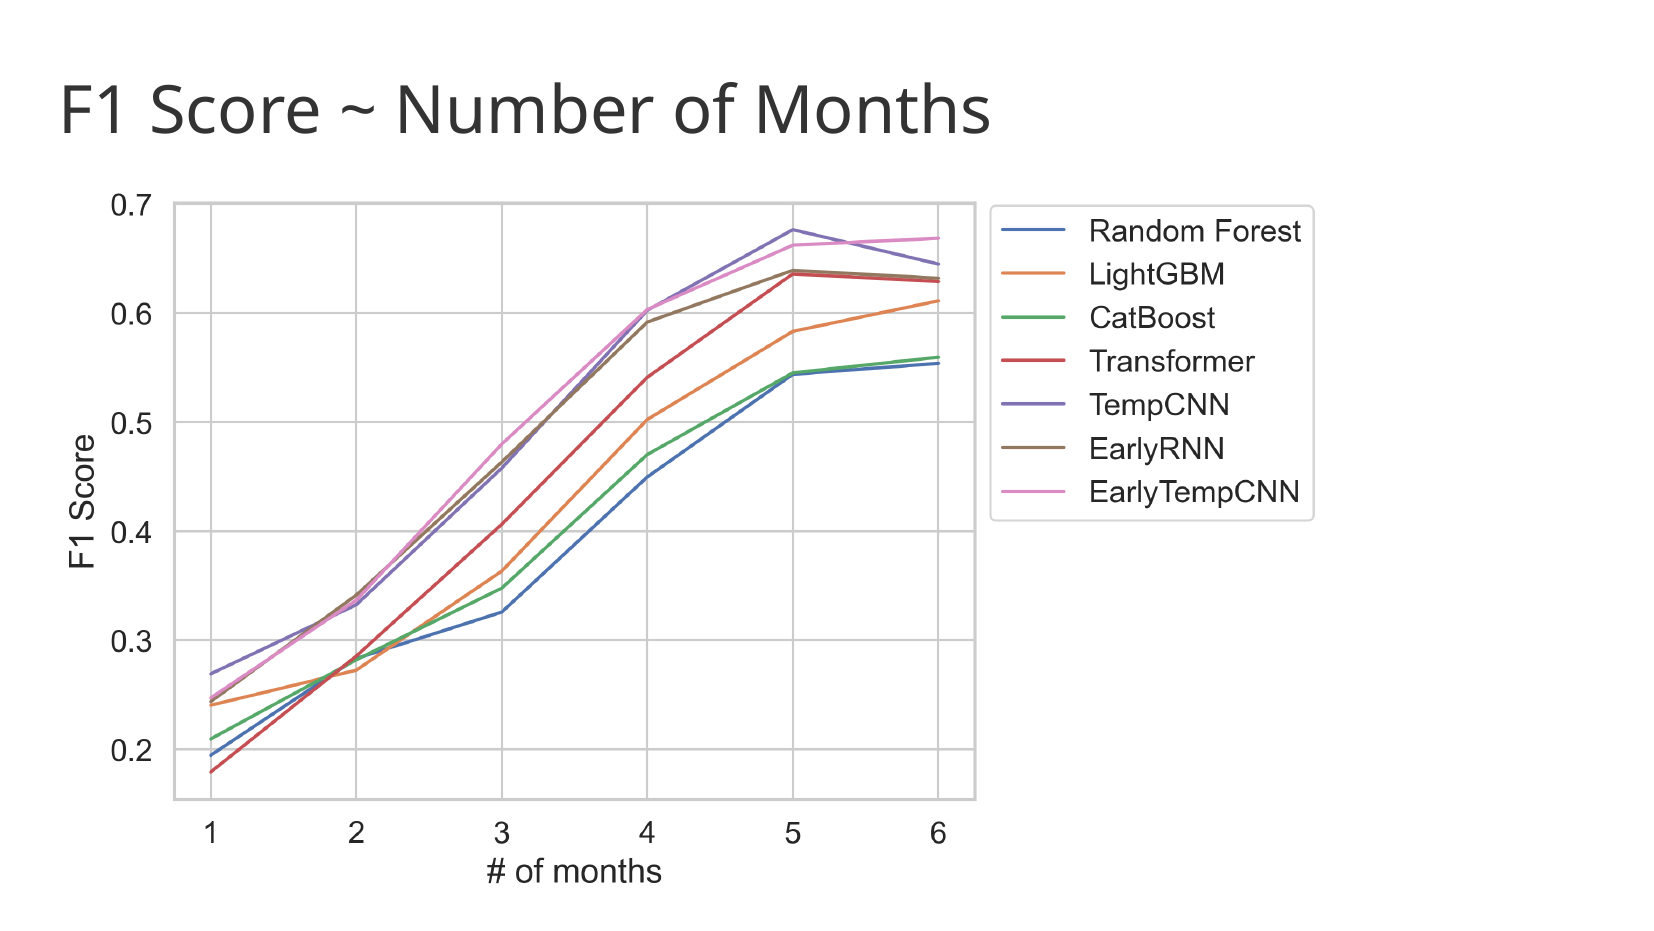

# F1 Score ~ Number of Months